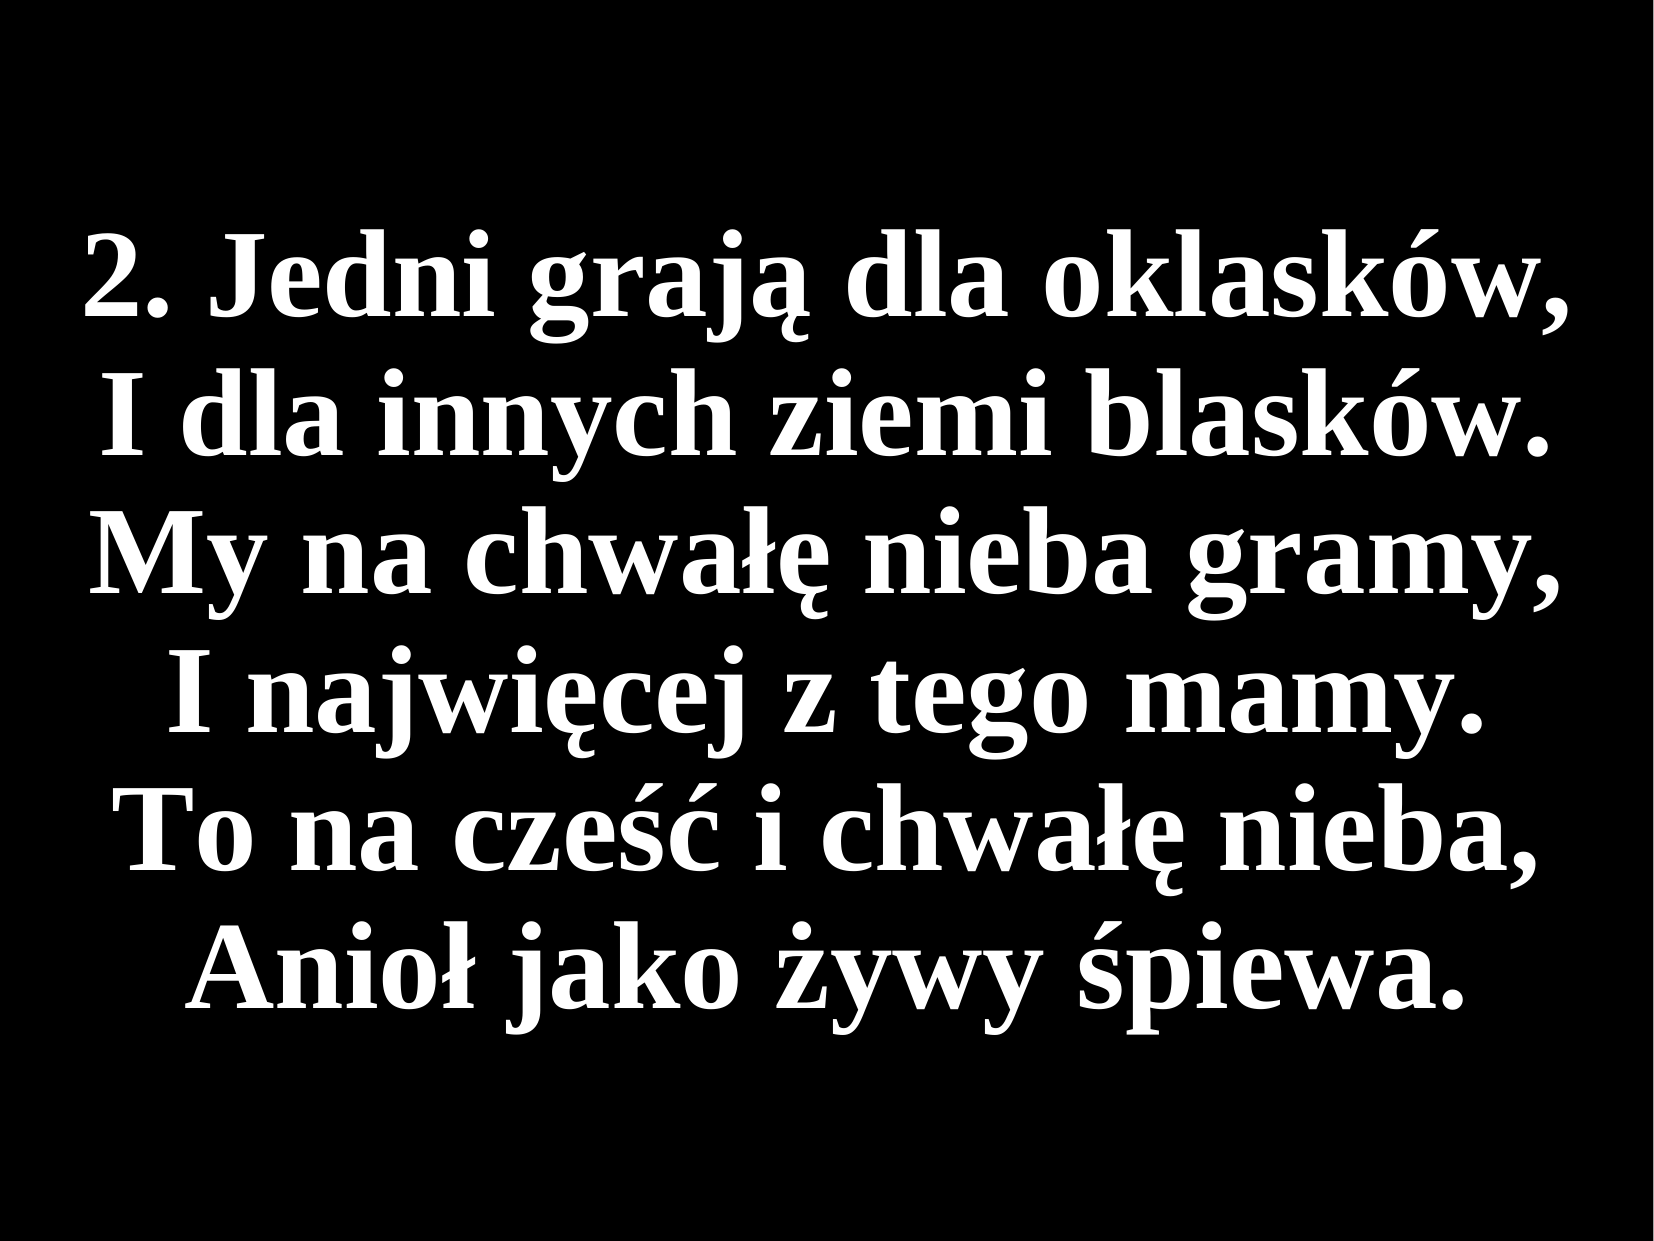

# 2. Jedni grają dla oklasków, I dla innych ziemi blasków. My na chwałę nieba gramy, I najwięcej z tego mamy. To na cześć i chwałę nieba, Anioł jako żywy śpiewa.